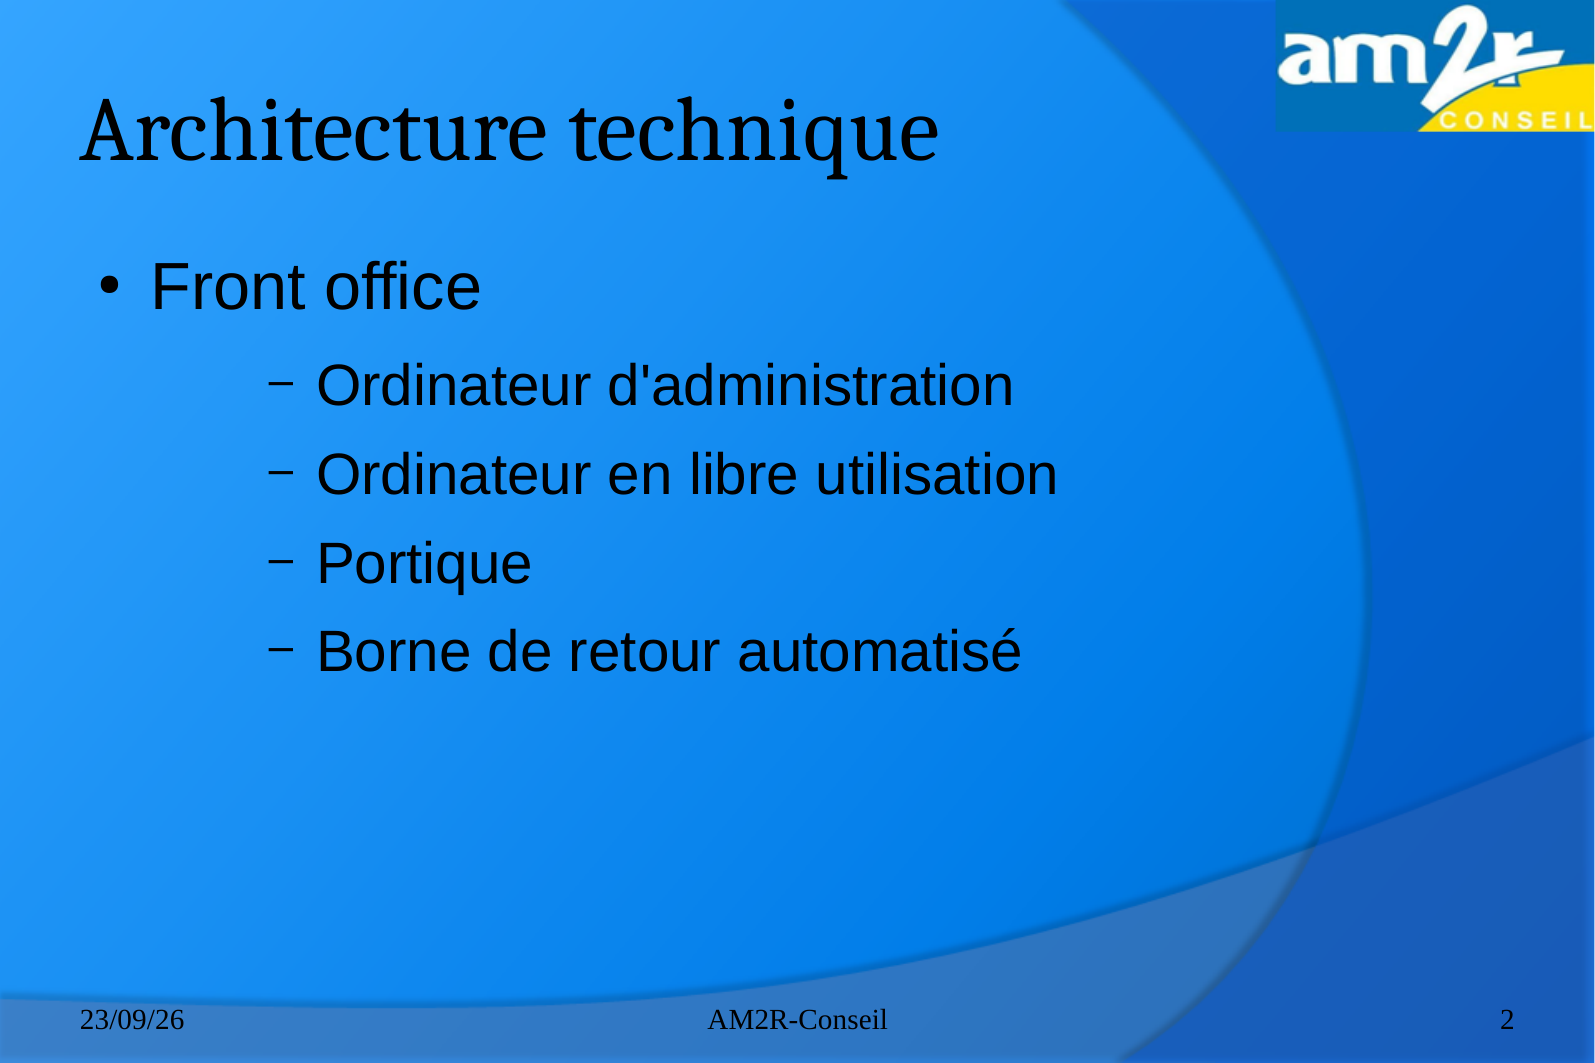

# Architecture technique
Front office
Ordinateur d'administration
Ordinateur en libre utilisation
Portique
Borne de retour automatisé
AM2R-Conseil
2